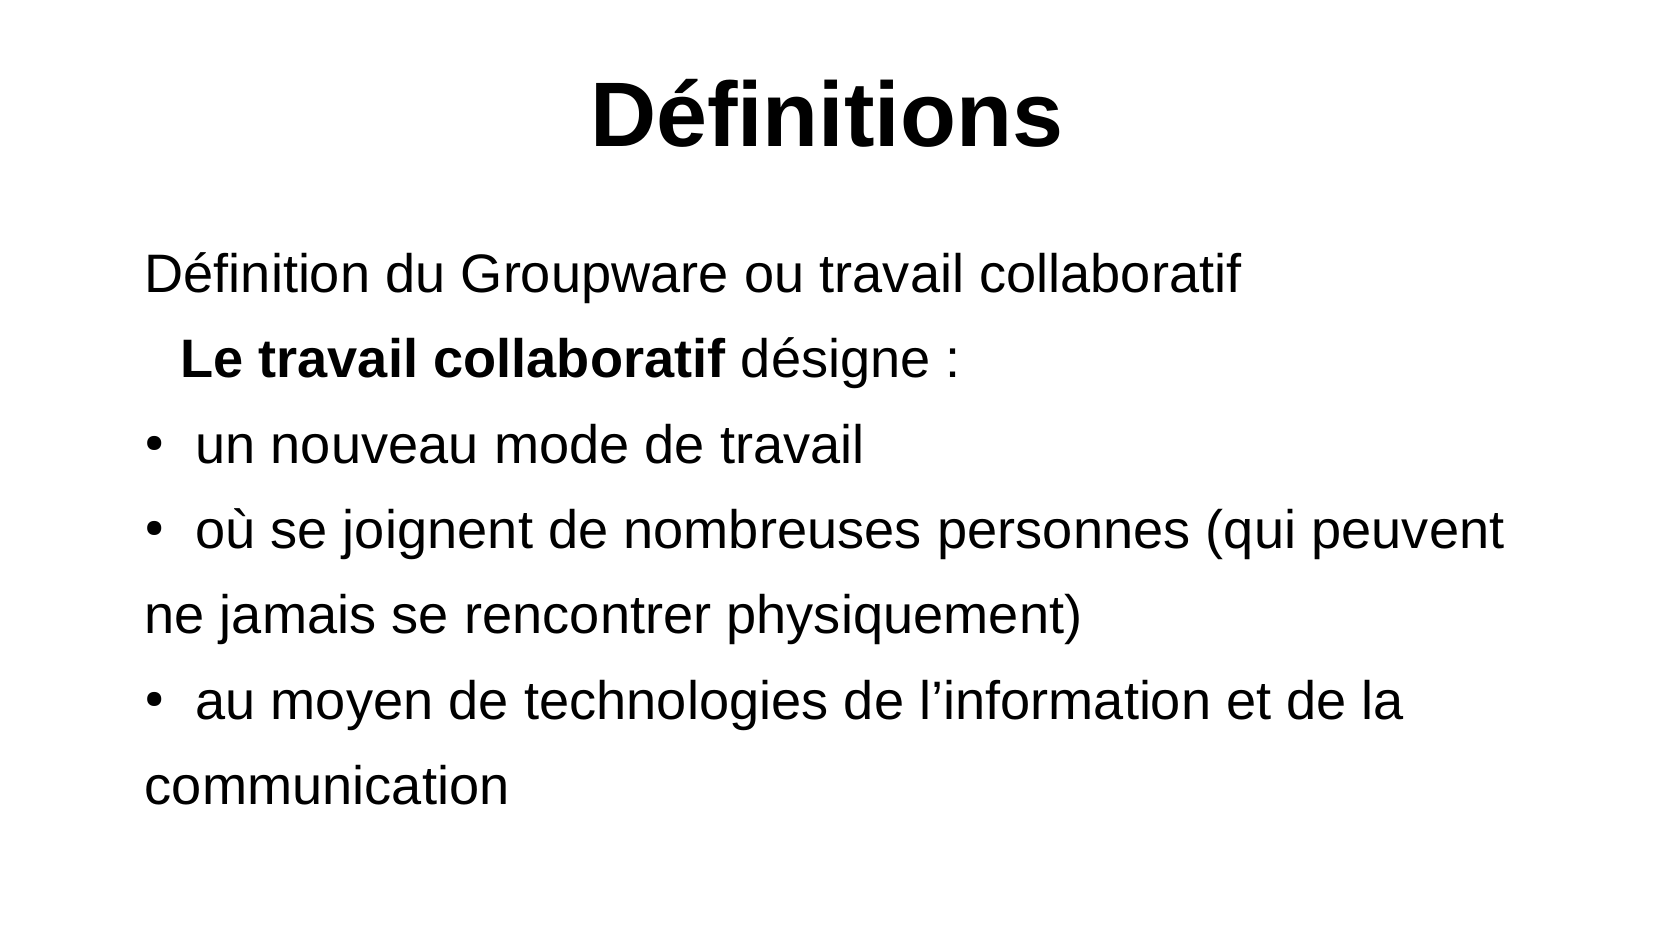

# Définitions
Définition du Groupware ou travail collaboratif
Le travail collaboratif désigne :
 un nouveau mode de travail
 où se joignent de nombreuses personnes (qui peuvent
ne jamais se rencontrer physiquement)
 au moyen de technologies de l’information et de la
communication